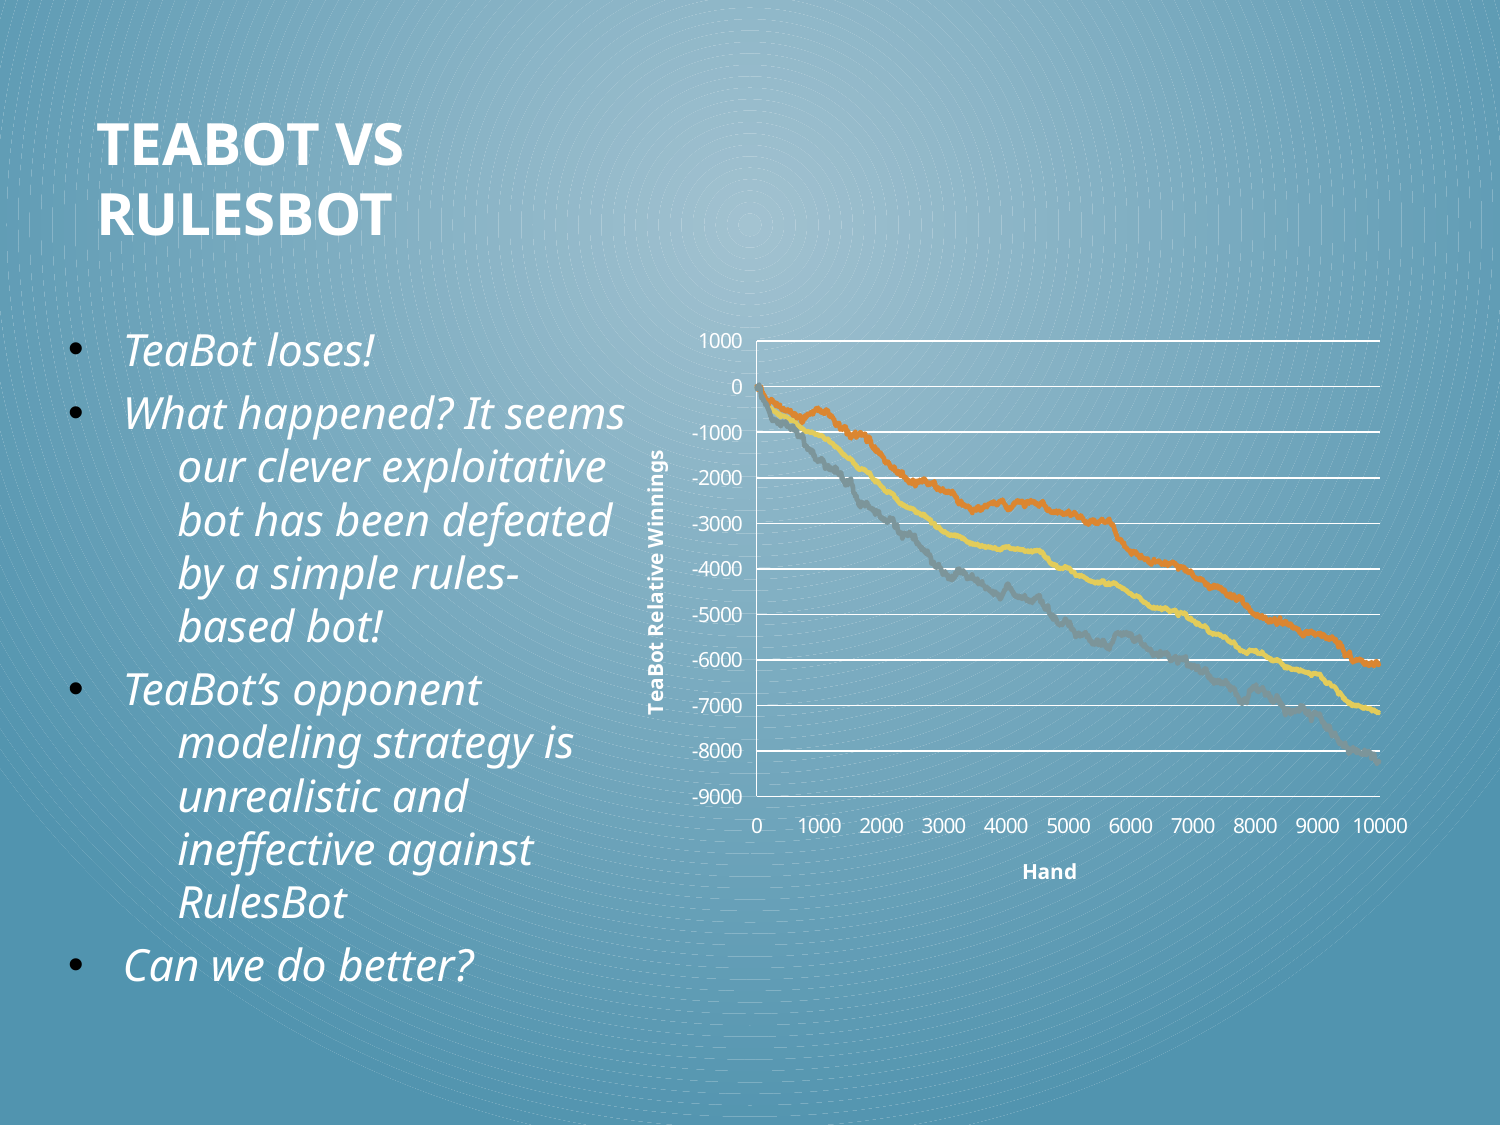

# TEABOT vs RULESBOT
TeaBot loses!
What happened? It seems our clever exploitative bot has been defeated by a simple rules-based bot!
TeaBot’s opponent modeling strategy is unrealistic and ineffective against RulesBot
Can we do better?
### Chart
| Category | Match 1 | Match 2 | Average |
|---|---|---|---|